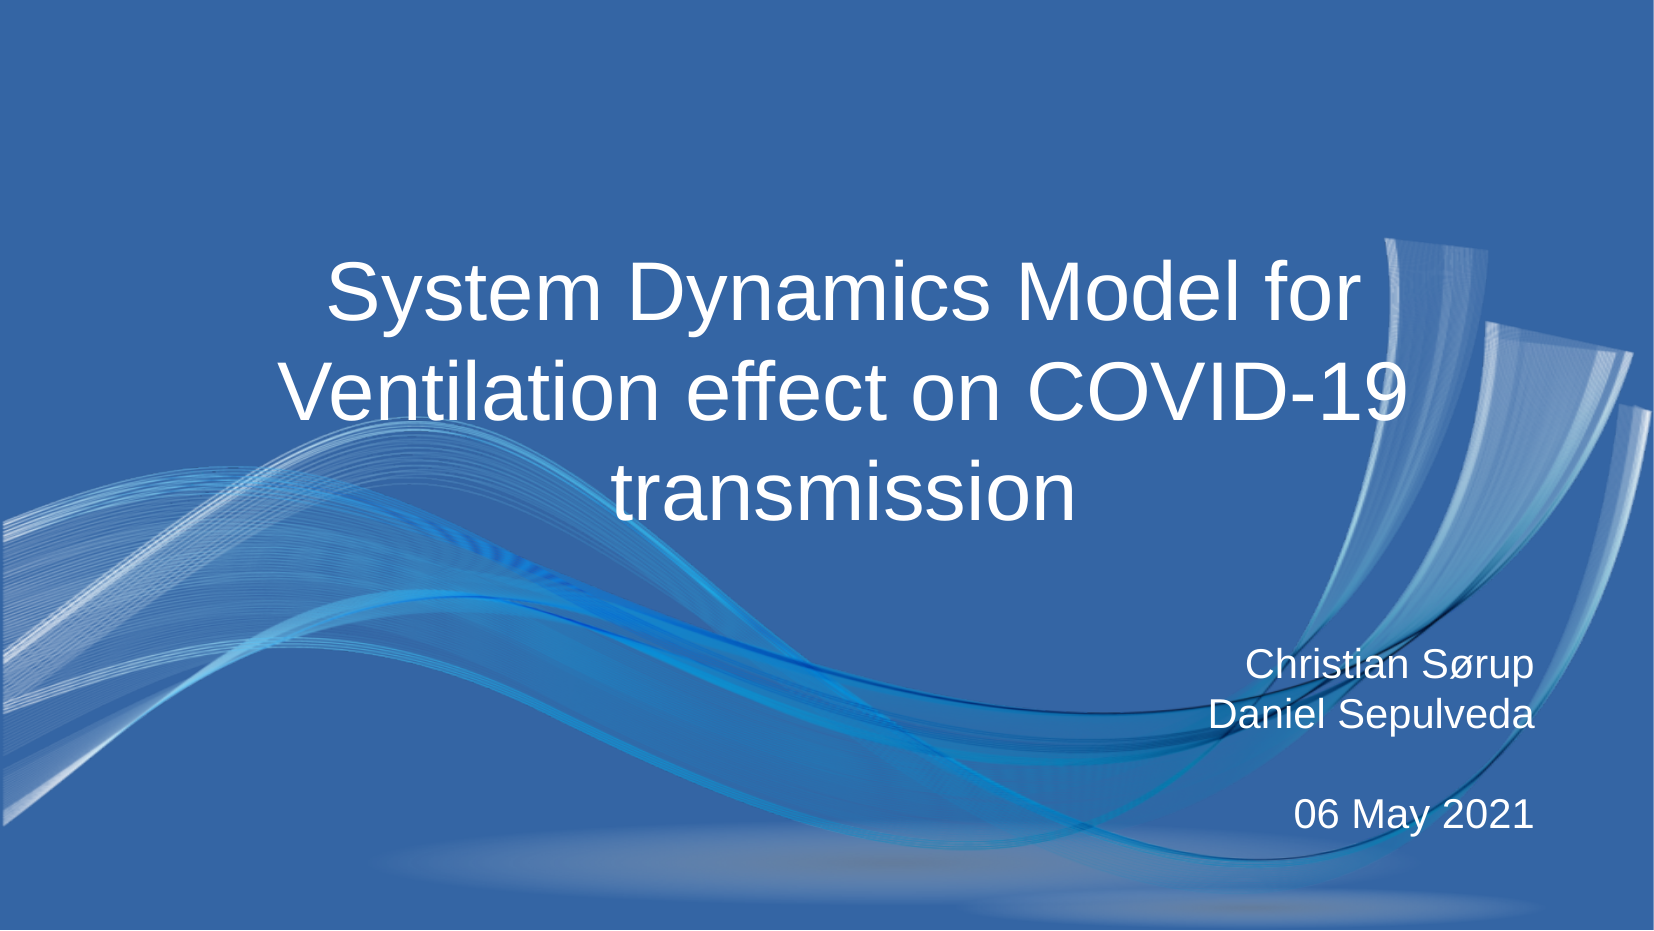

System Dynamics Model for Ventilation effect on COVID-19 transmission
Christian Sørup
Daniel Sepulveda
06 May 2021